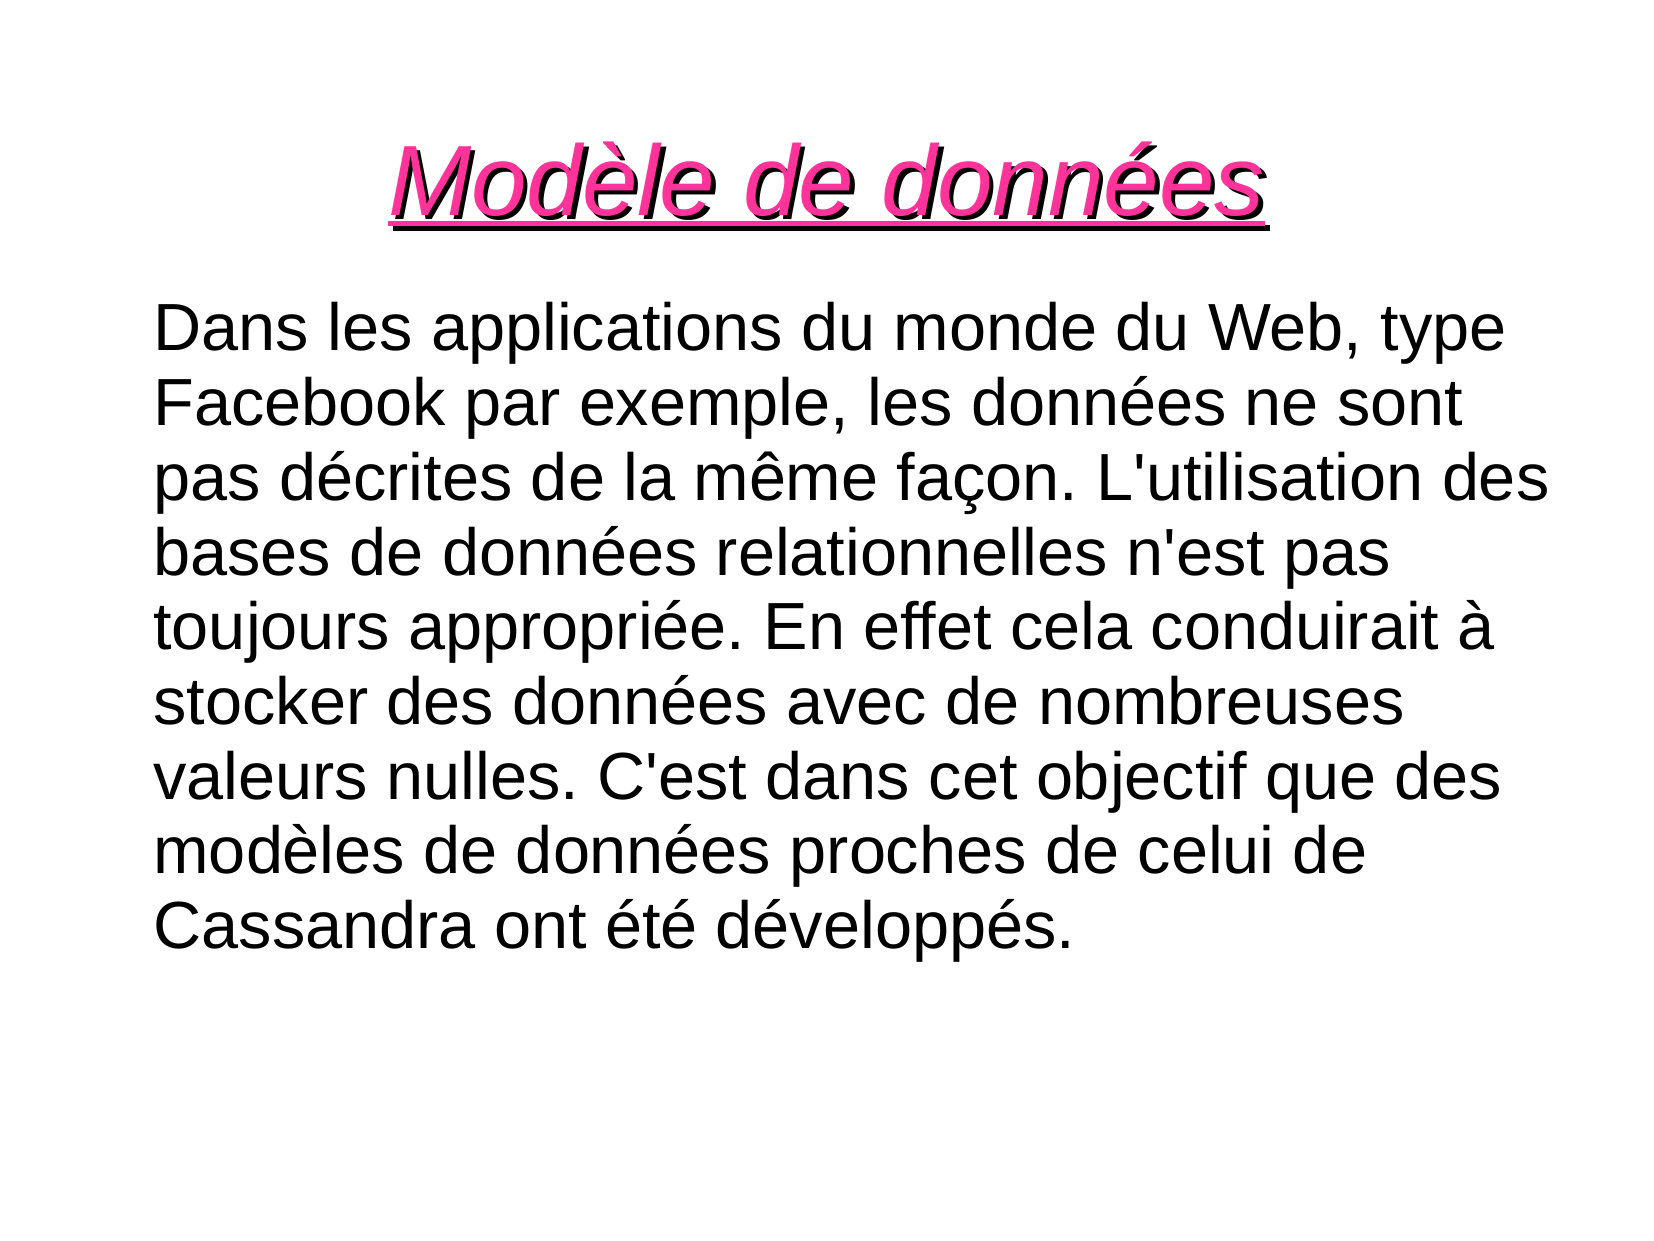

# Modèle de données
Dans les applications du monde du Web, type Facebook par exemple, les données ne sont pas décrites de la même façon. L'utilisation des bases de données relationnelles n'est pas toujours appropriée. En effet cela conduirait à stocker des données avec de nombreuses valeurs nulles. C'est dans cet objectif que des modèles de données proches de celui de Cassandra ont été développés.